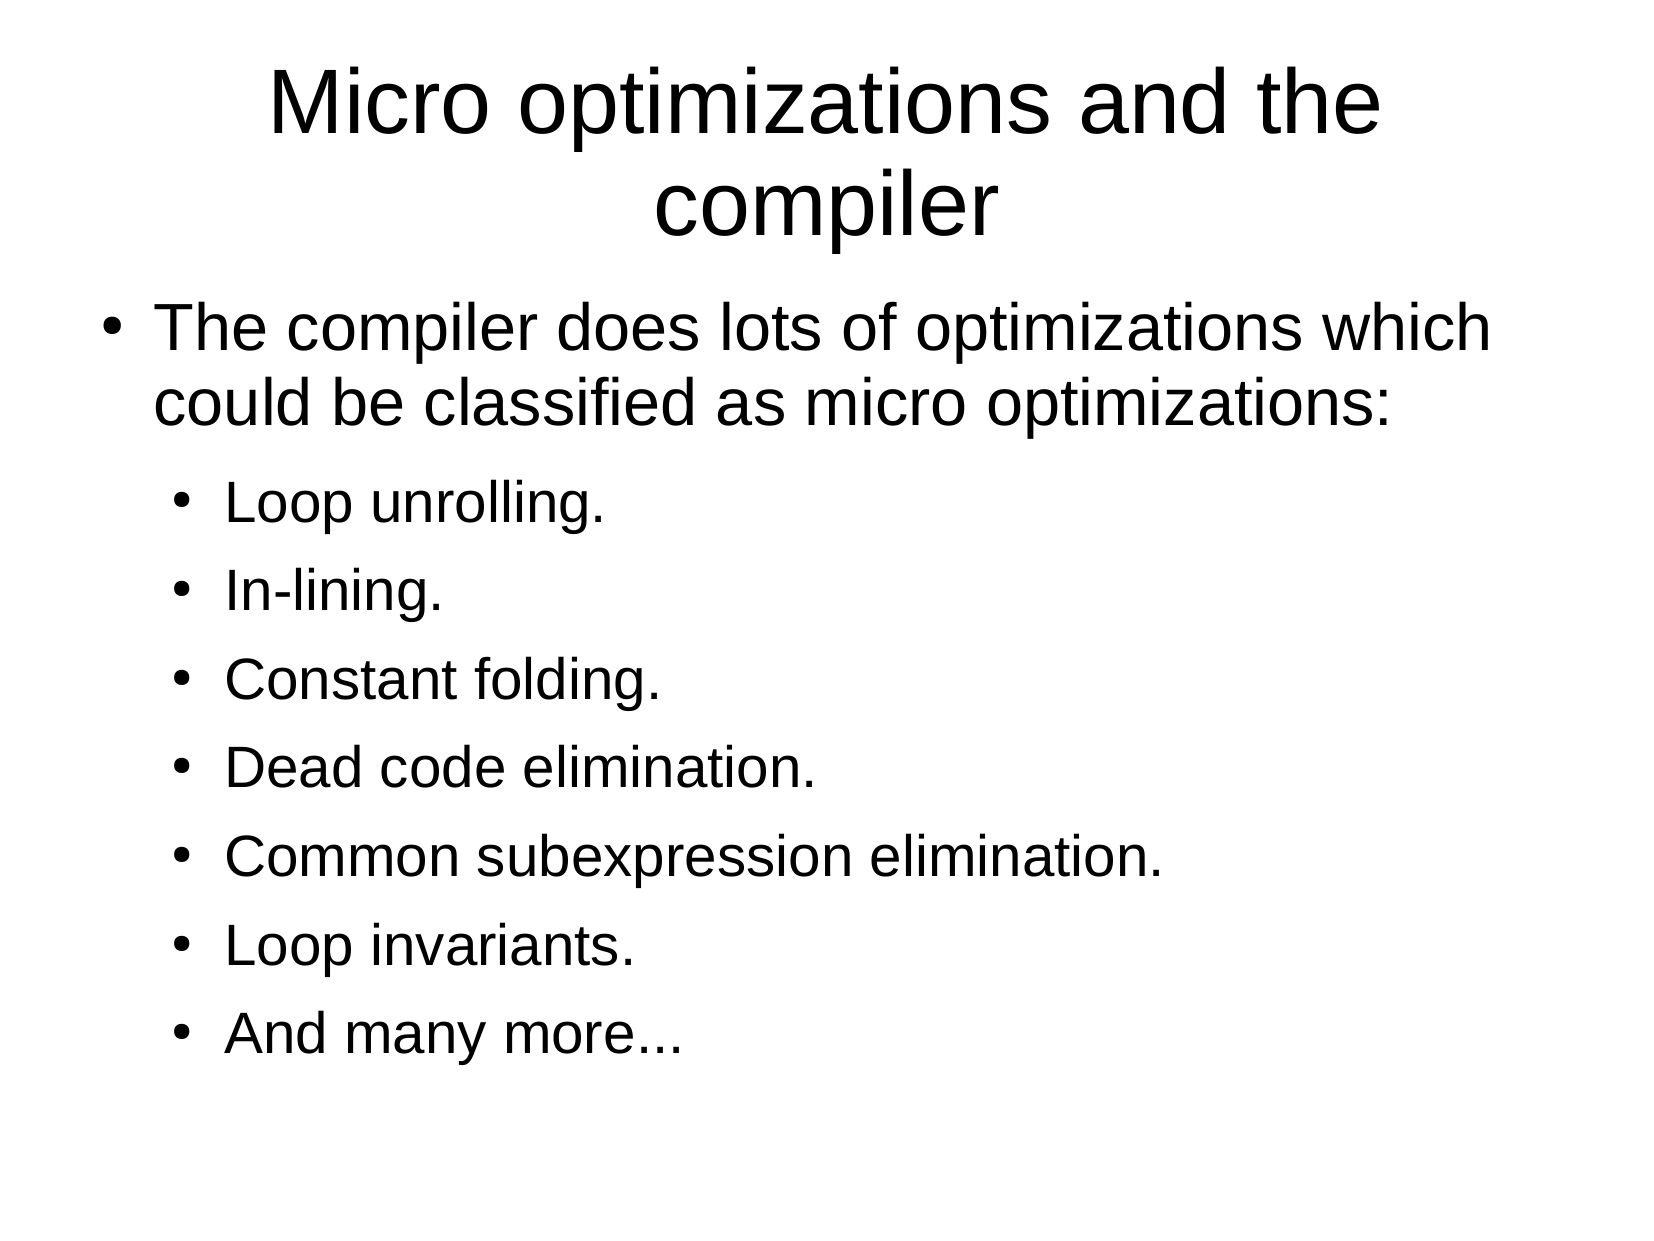

# Micro optimizations and the compiler
The compiler does lots of optimizations which could be classified as micro optimizations:
Loop unrolling.
In-lining.
Constant folding.
Dead code elimination.
Common subexpression elimination.
Loop invariants.
And many more...